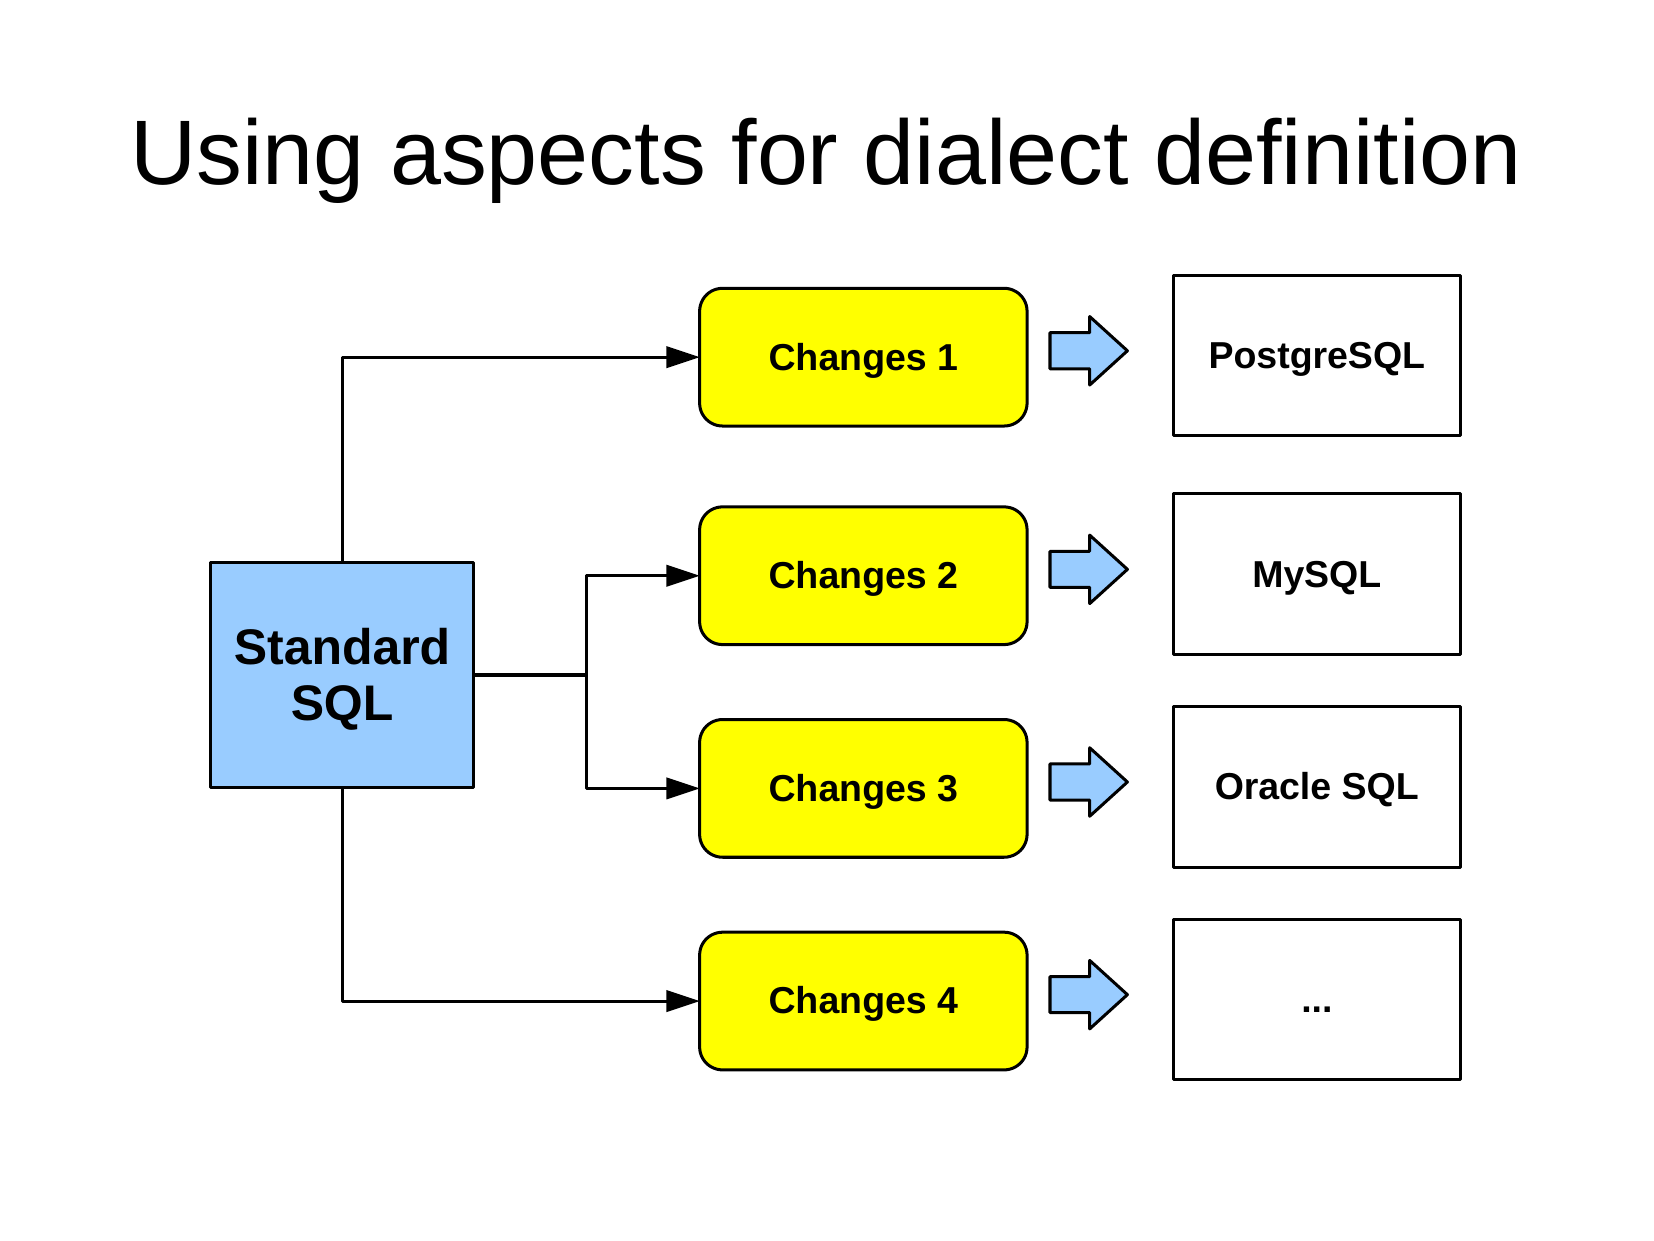

# Using aspects for dialect definition
PostgreSQL
Changes 1
MySQL
Changes 2
Standard
SQL
Oracle SQL
Changes 3
...
Changes 4